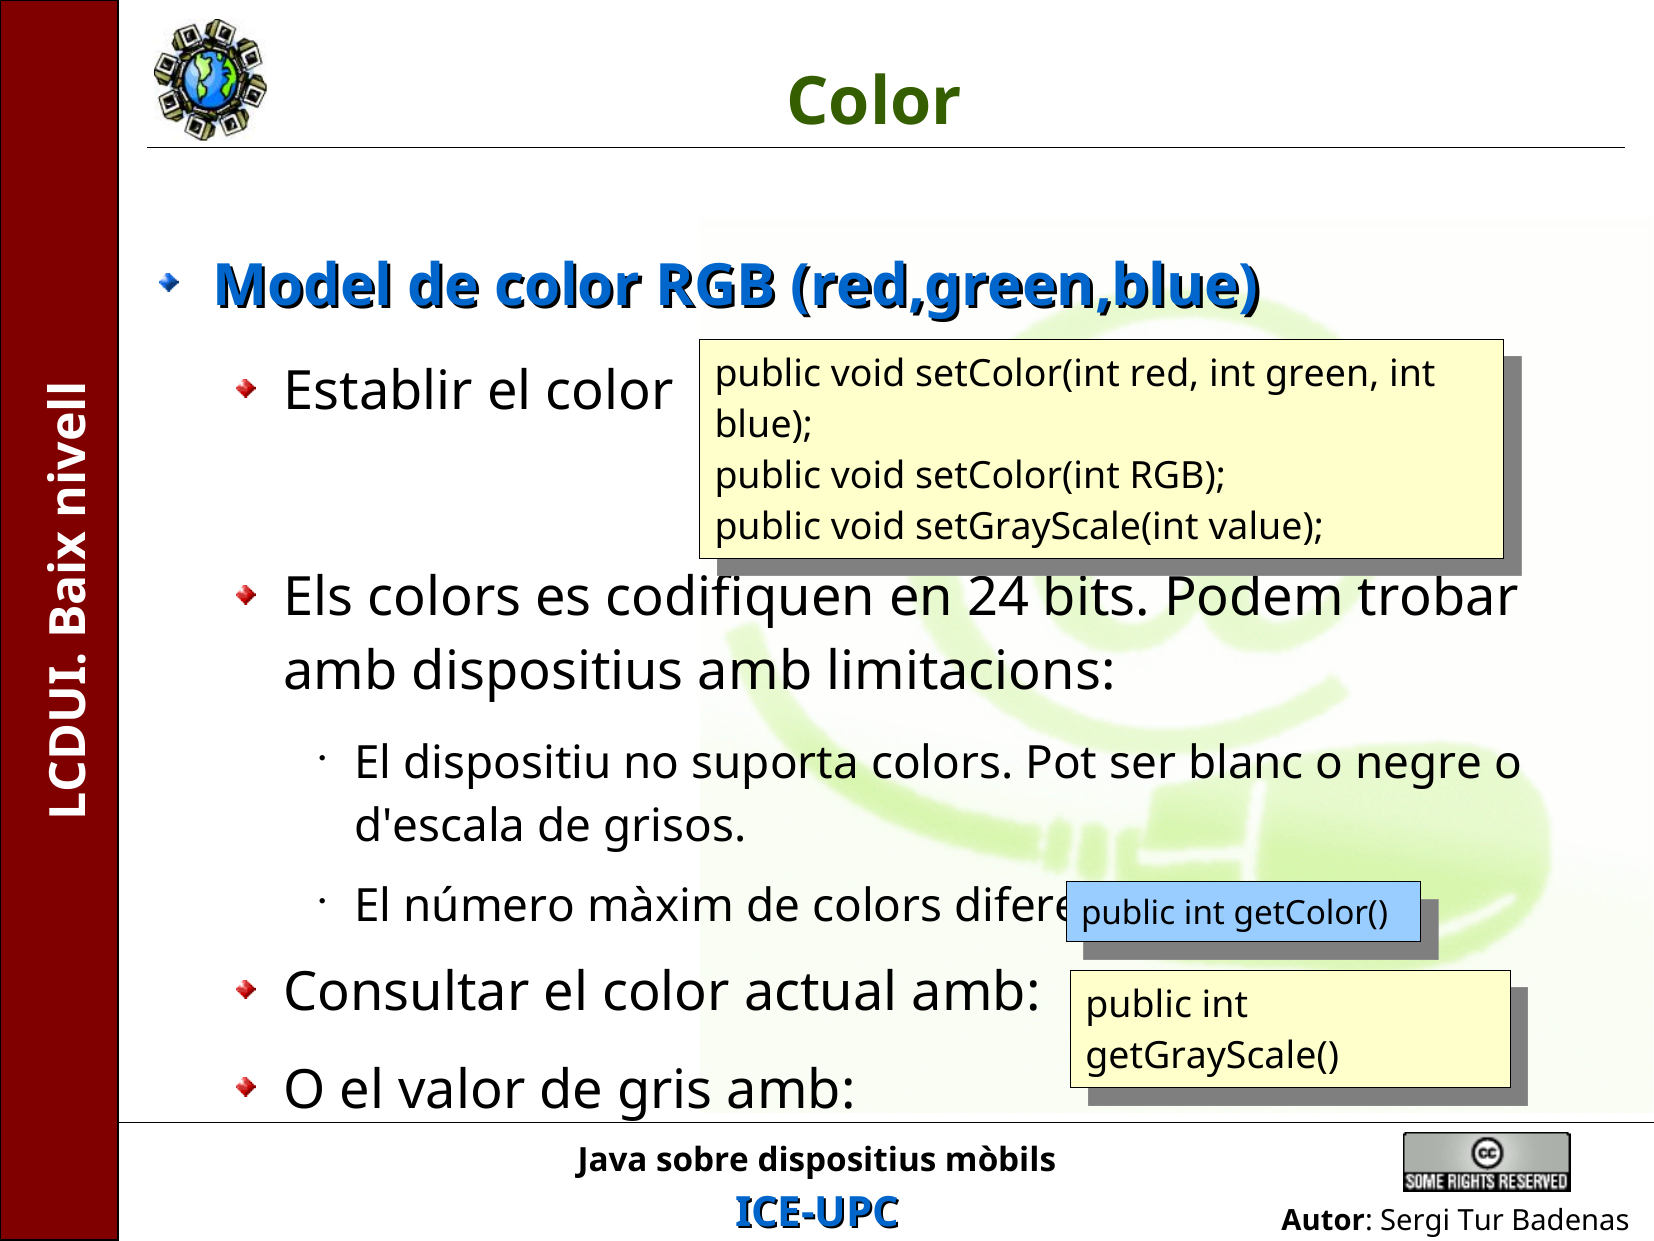

# Color
Model de color RGB (red,green,blue)
Establir el color
Els colors es codifiquen en 24 bits. Podem trobar amb dispositius amb limitacions:
El dispositiu no suporta colors. Pot ser blanc o negre o d'escala de grisos.
El número màxim de colors diferents és limitat
Consultar el color actual amb:
O el valor de gris amb:
public void setColor(int red, int green, int blue);
public void setColor(int RGB);
public void setGrayScale(int value);
public int getColor()
public int getGrayScale()